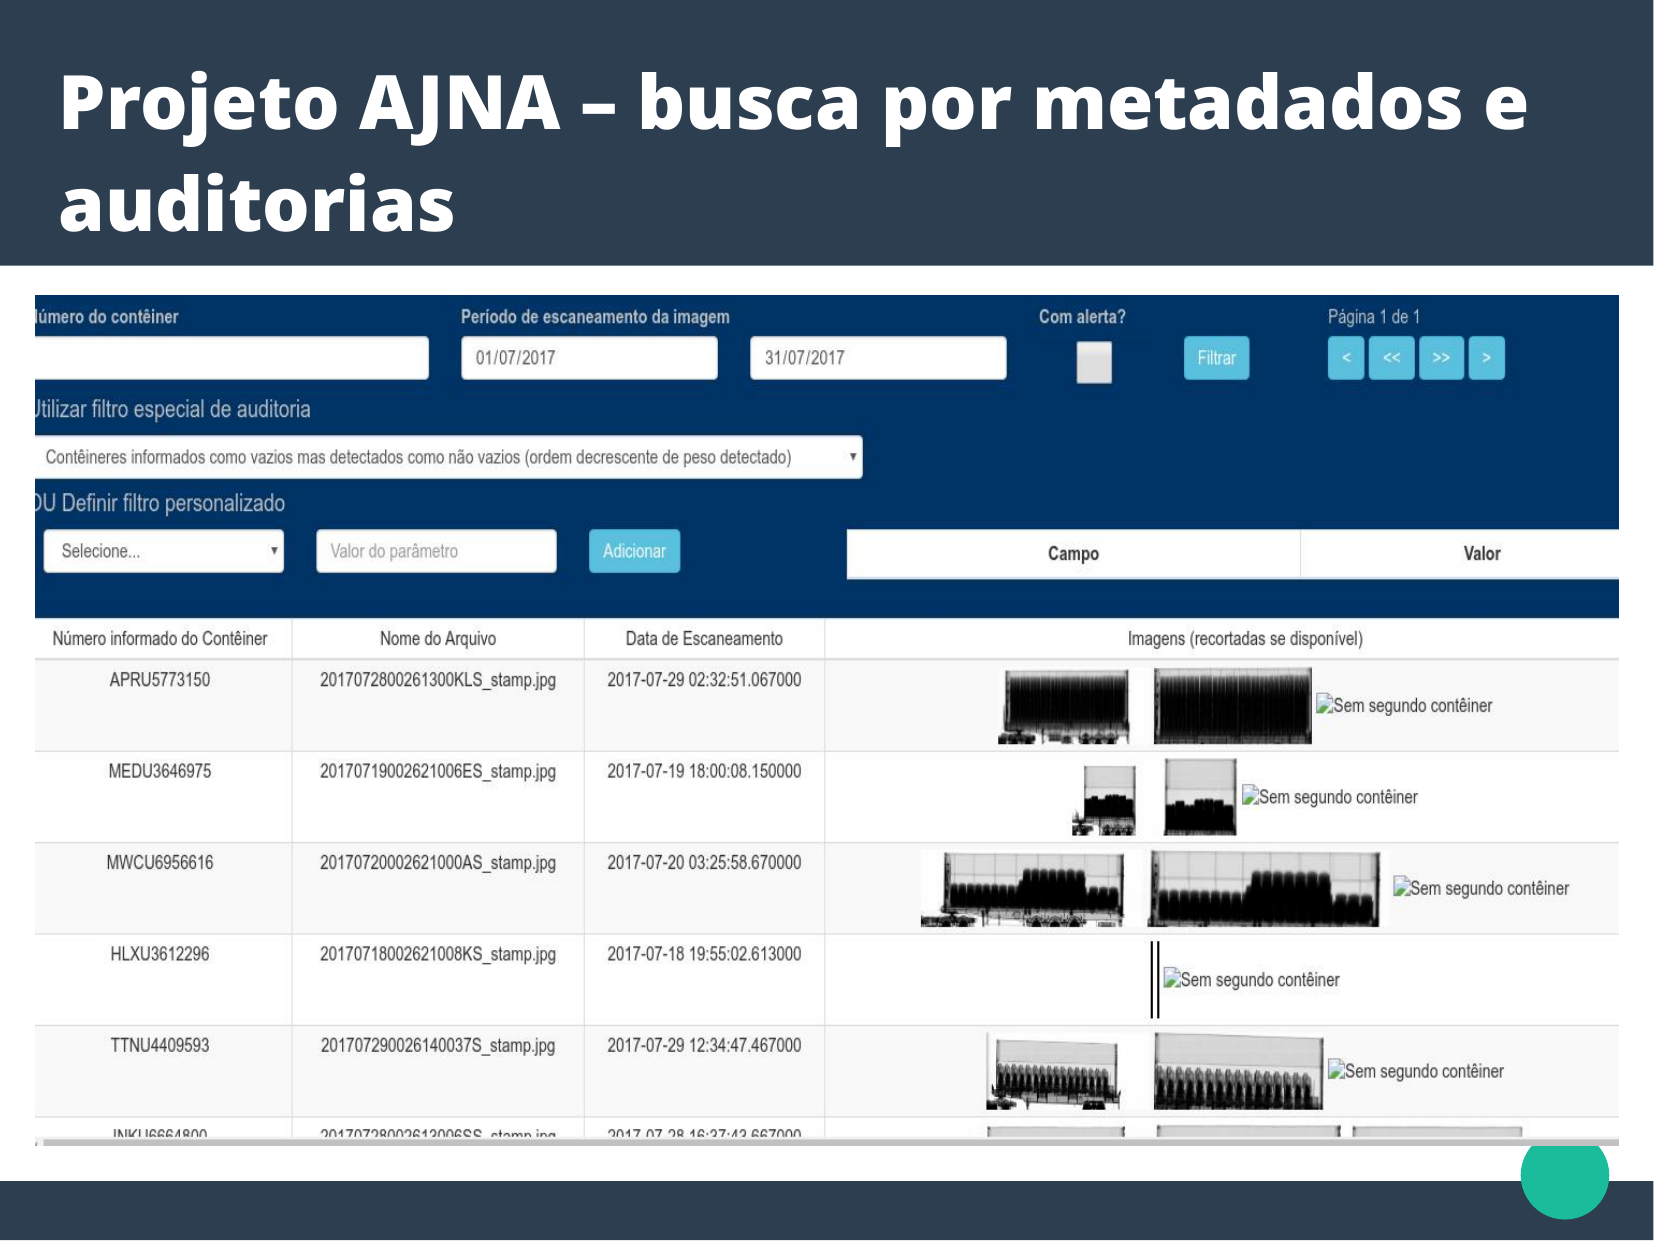

# Projeto AJNA – busca por metadados e auditorias